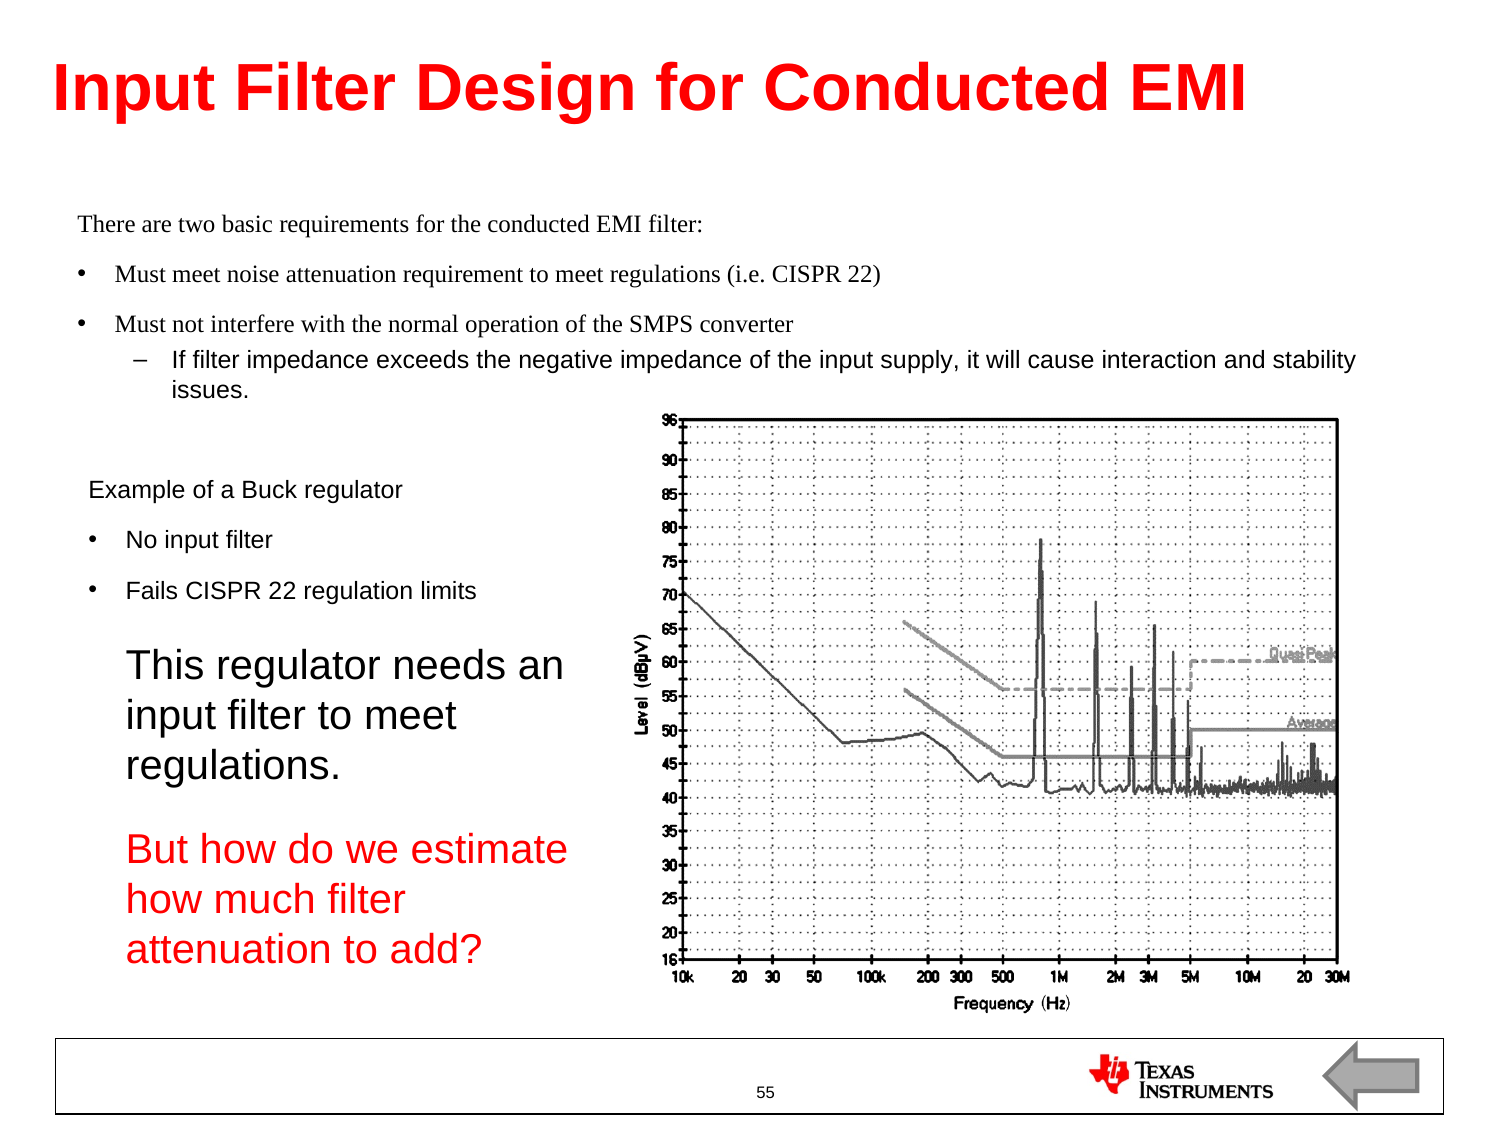

# Input Filter Design for Conducted EMI
There are two basic requirements for the conducted EMI filter:
Must meet noise attenuation requirement to meet regulations (i.e. CISPR 22)
Must not interfere with the normal operation of the SMPS converter
If filter impedance exceeds the negative impedance of the input supply, it will cause interaction and stability issues.
Example of a Buck regulator
No input filter
Fails CISPR 22 regulation limits
	This regulator needs an input filter to meet regulations.
	But how do we estimate how much filter attenuation to add?